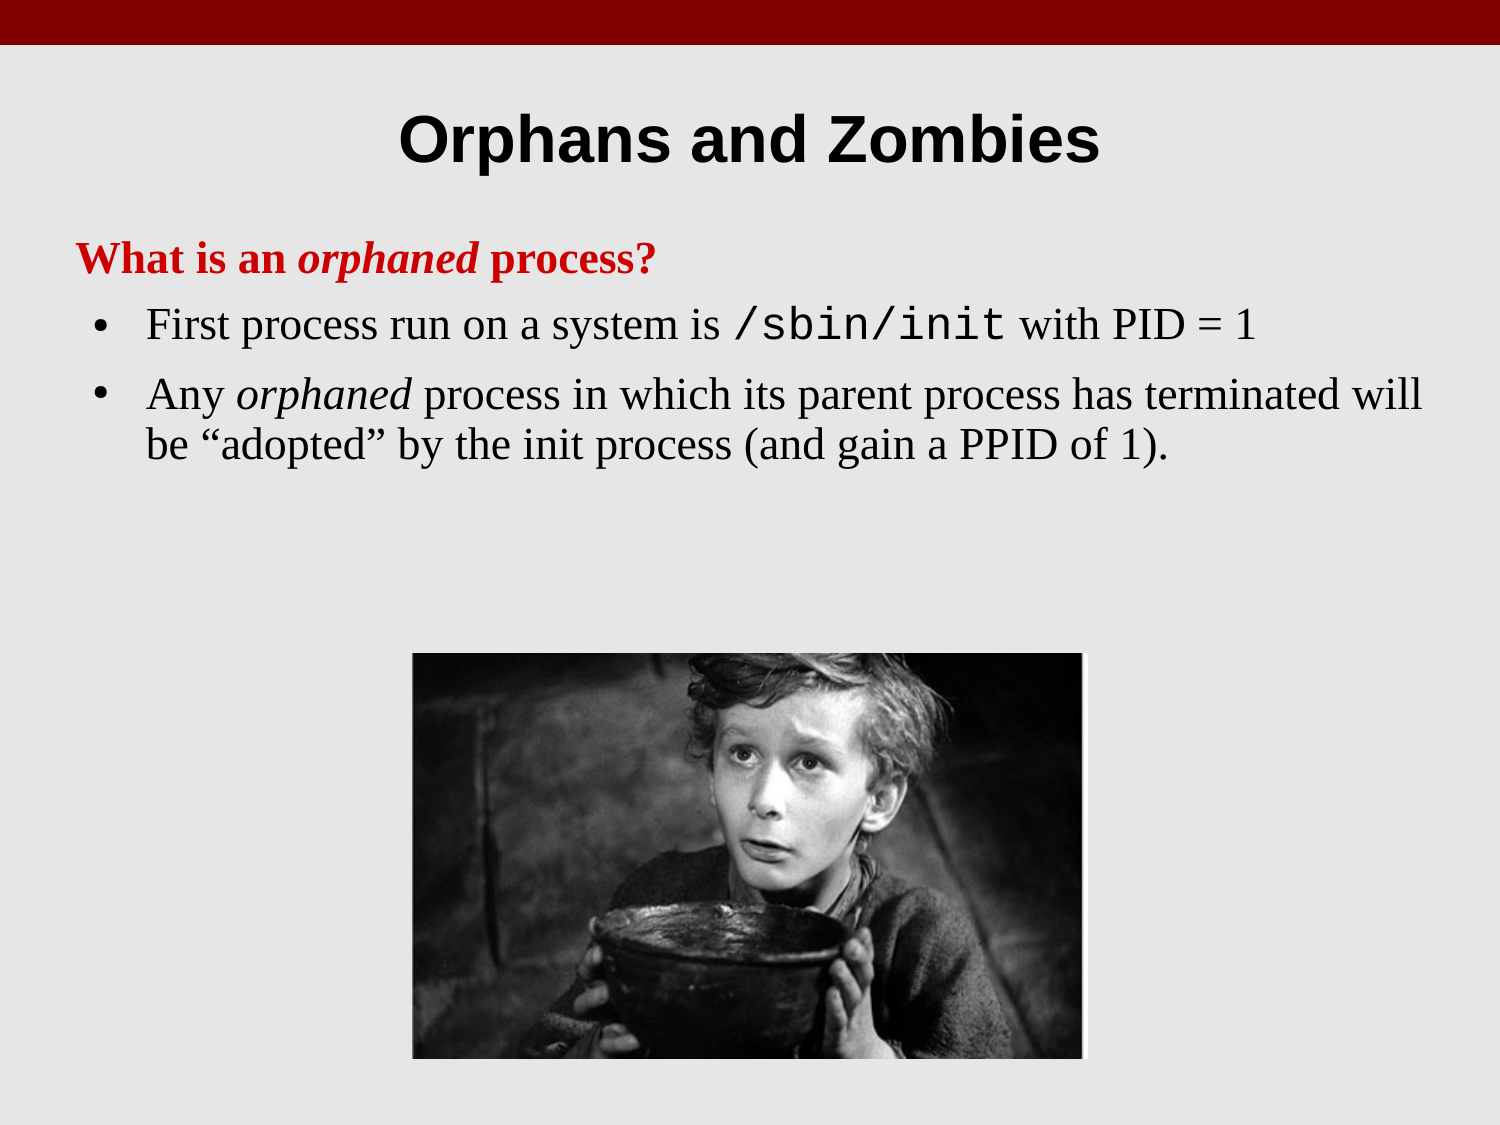

# Orphans and Zombies
What is an orphaned process?
First process run on a system is /sbin/init with PID = 1
Any orphaned process in which its parent process has terminated will be “adopted” by the init process (and gain a PPID of 1).